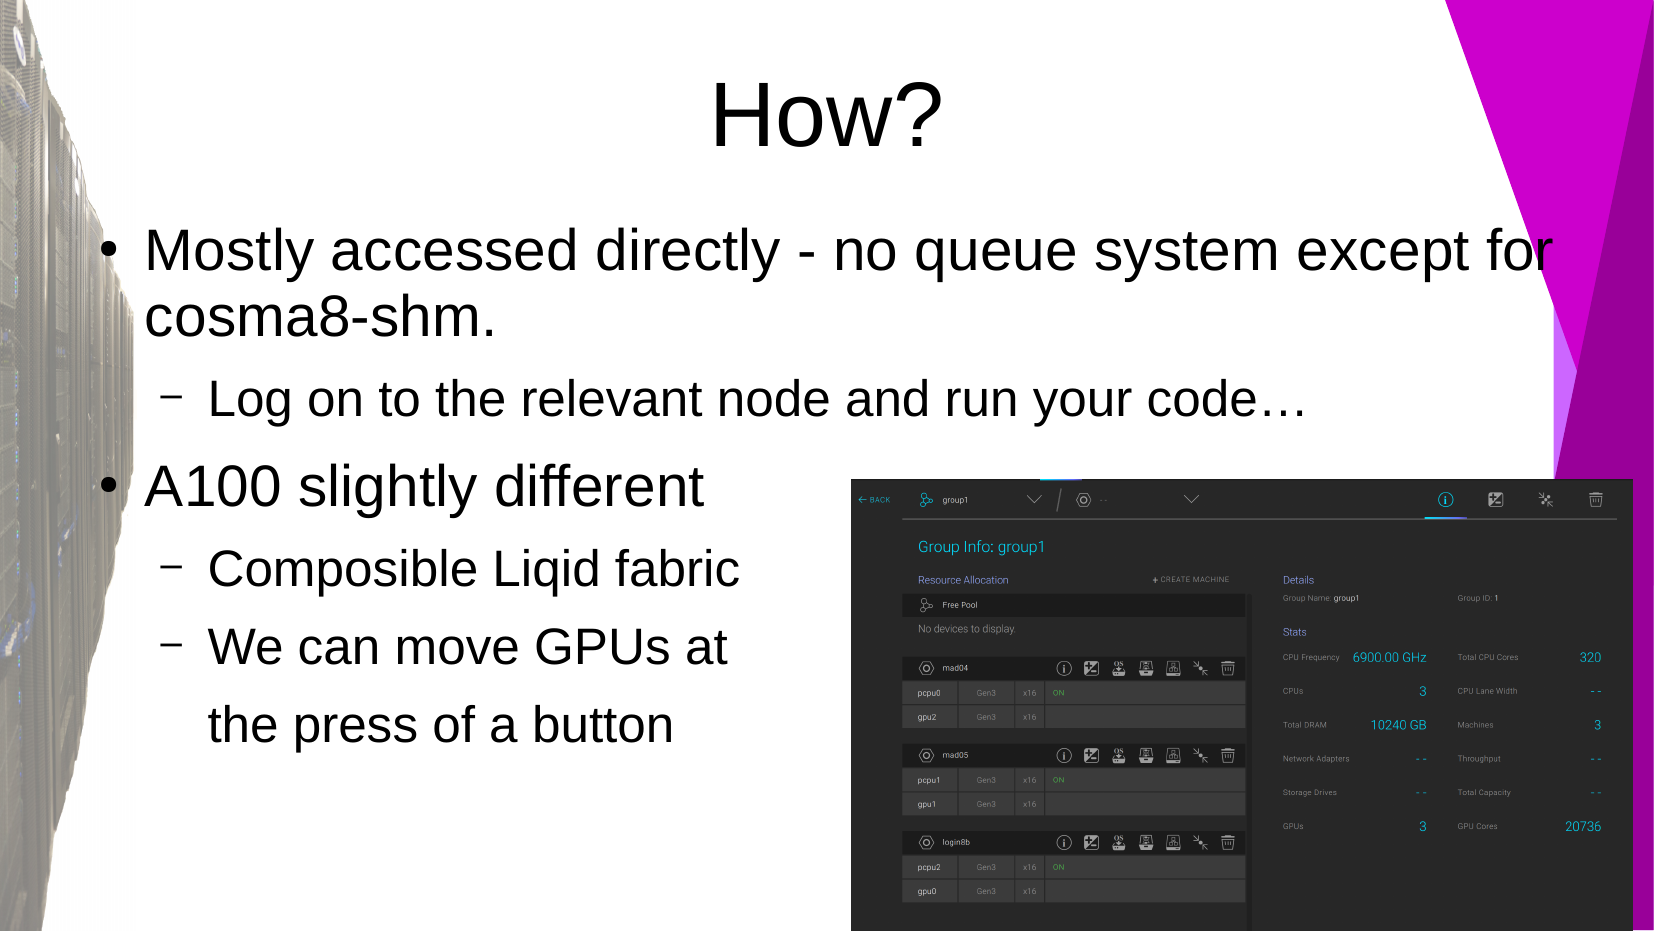

# How?
Mostly accessed directly - no queue system except for cosma8-shm.
Log on to the relevant node and run your code…
A100 slightly different
Composible Liqid fabric
We can move GPUs at
the press of a button